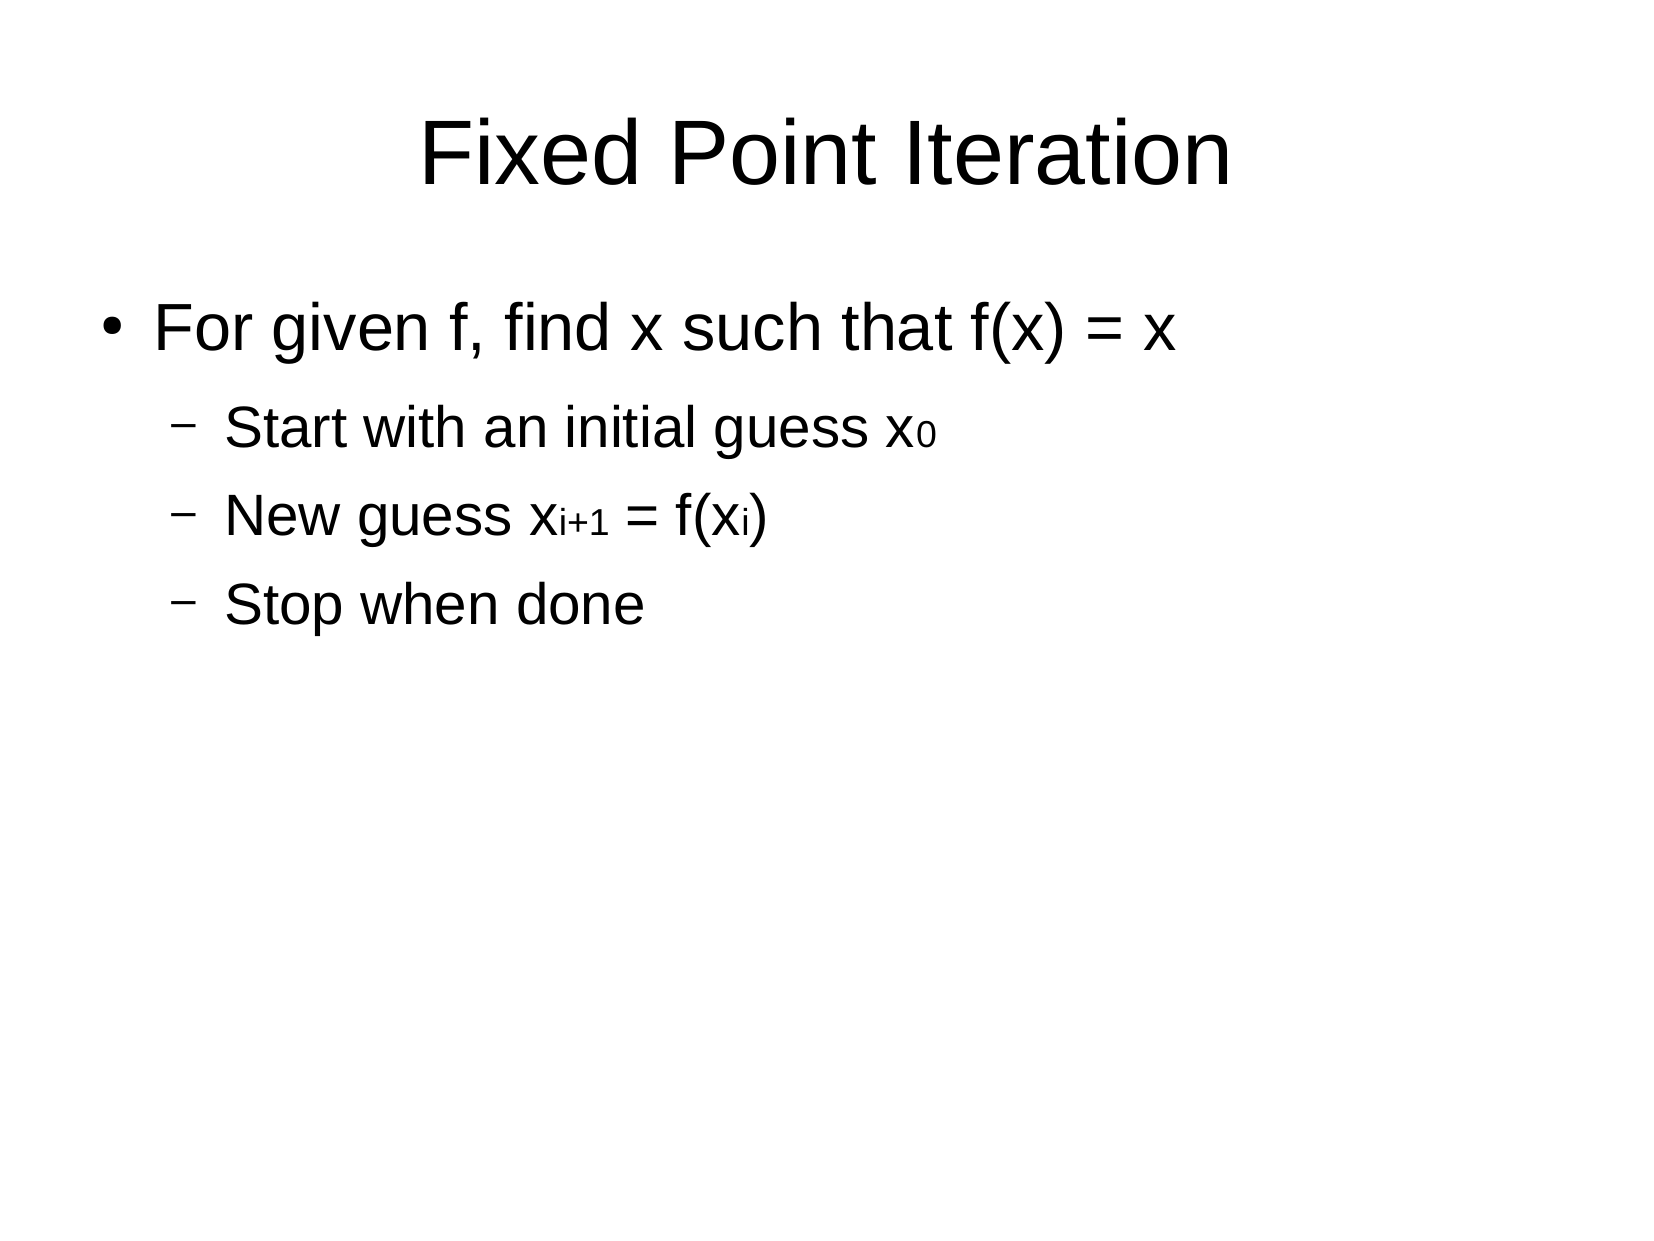

# Fixed Point Iteration
For given f, find x such that f(x) = x
Start with an initial guess x0
New guess xi+1 = f(xi)
Stop when done